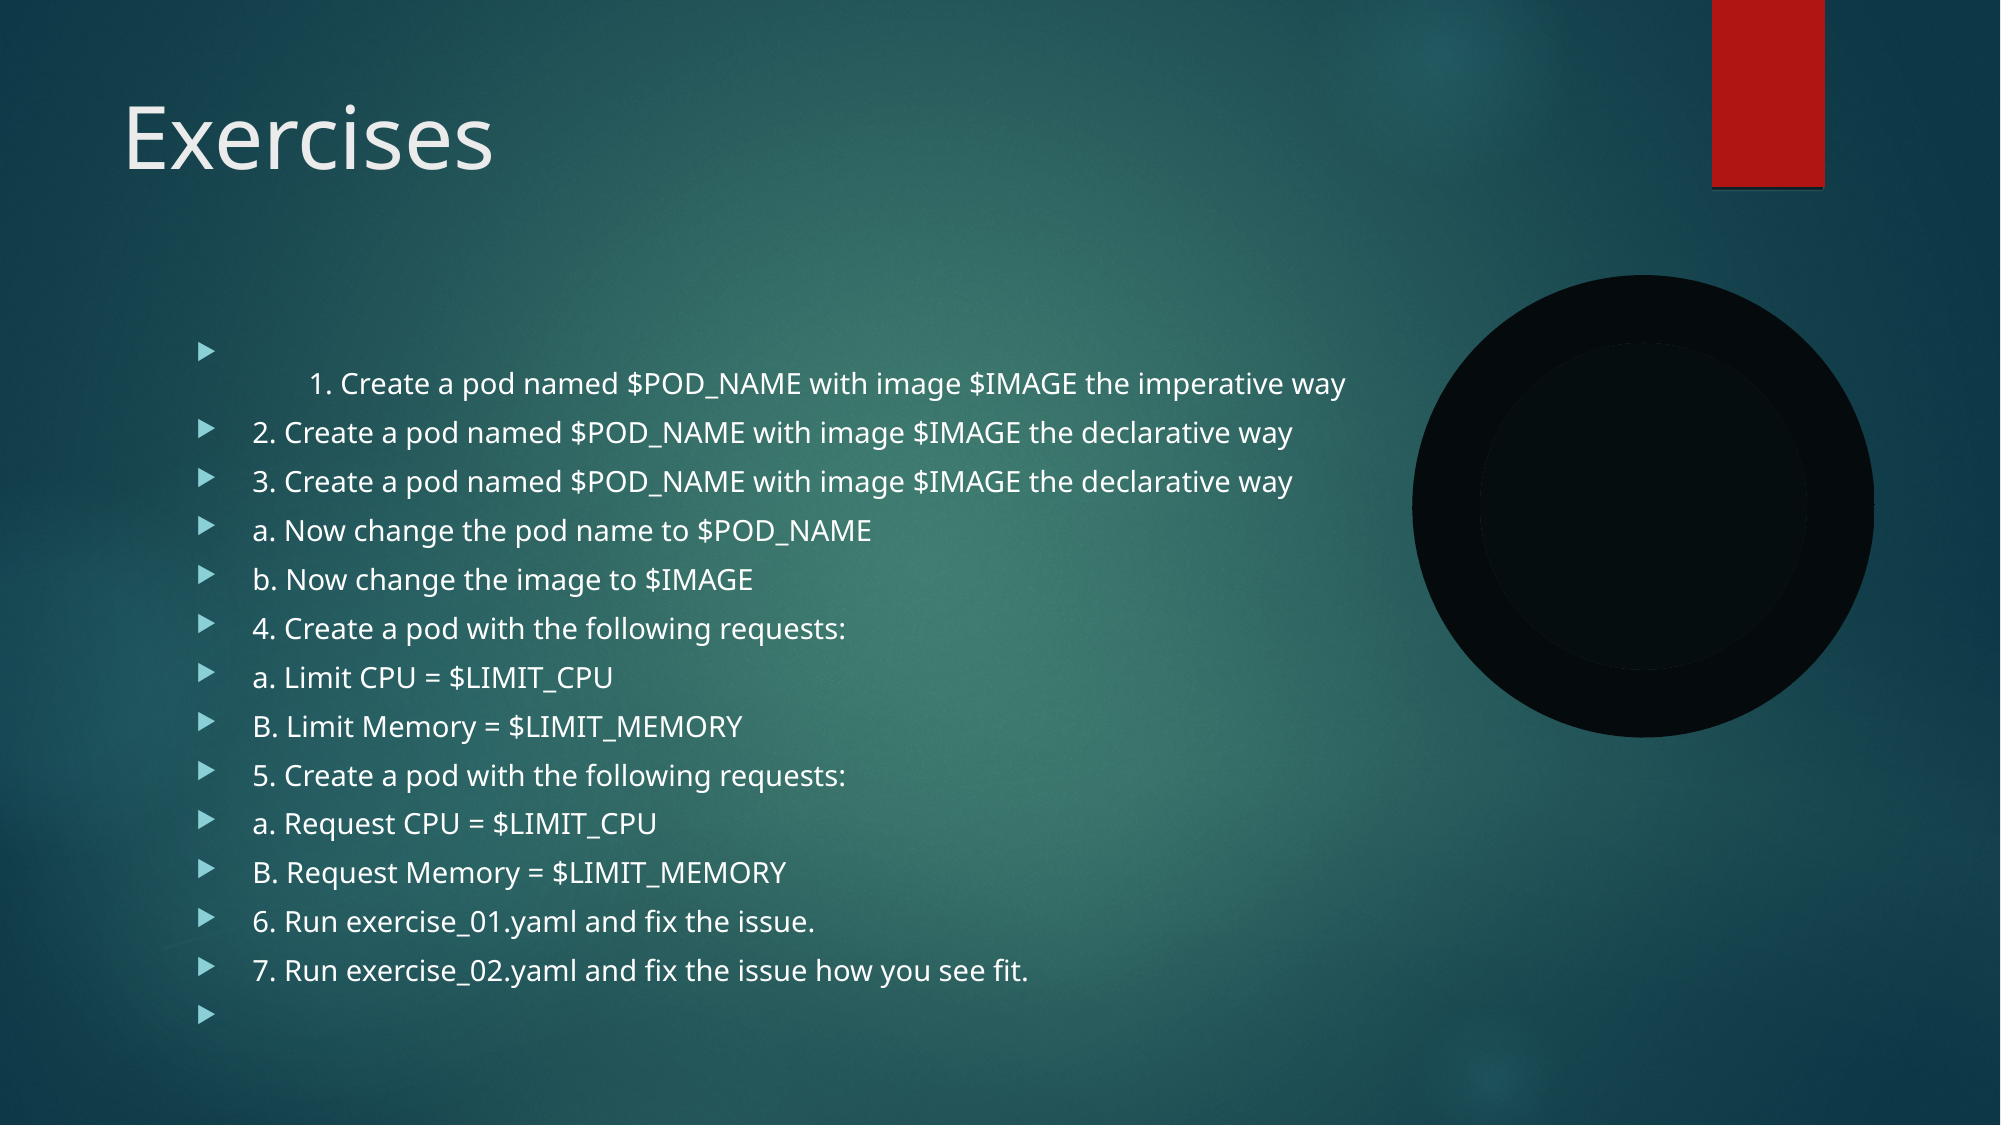

# Exercises
1. Create a pod named $POD_NAME with image $IMAGE the imperative way
2. Create a pod named $POD_NAME with image $IMAGE the declarative way
3. Create a pod named $POD_NAME with image $IMAGE the declarative way
a. Now change the pod name to $POD_NAME
b. Now change the image to $IMAGE
4. Create a pod with the following requests:
a. Limit CPU = $LIMIT_CPU
B. Limit Memory = $LIMIT_MEMORY
5. Create a pod with the following requests:
a. Request CPU = $LIMIT_CPU
B. Request Memory = $LIMIT_MEMORY
6. Run exercise_01.yaml and fix the issue.
7. Run exercise_02.yaml and fix the issue how you see fit.